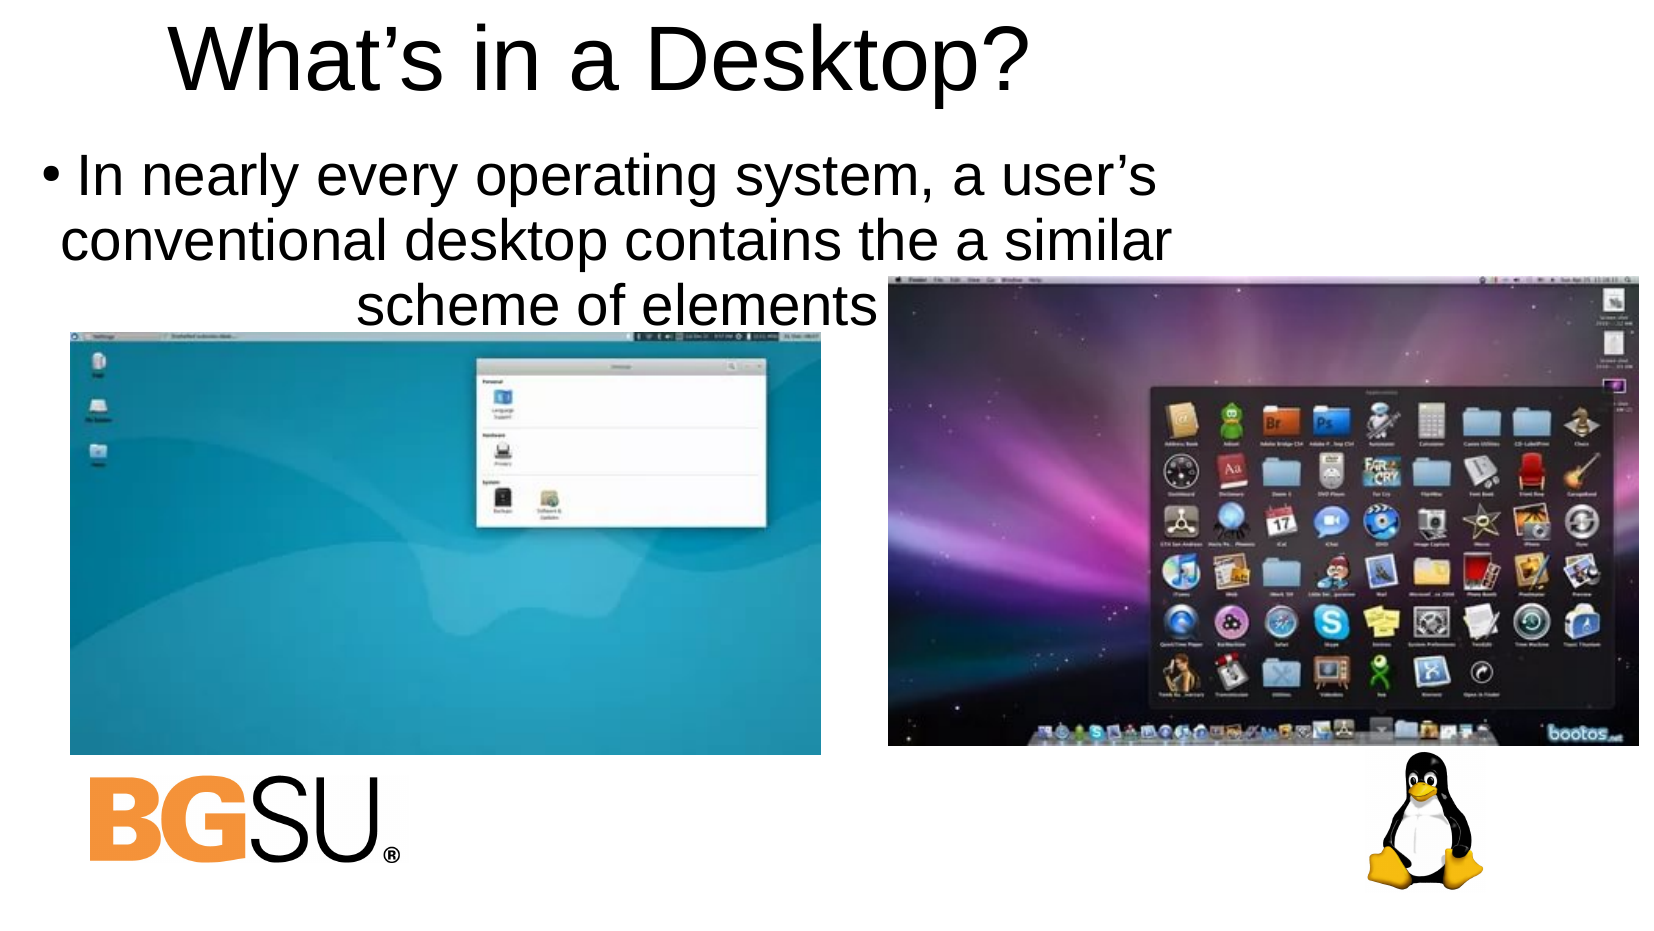

What’s in a Desktop?
In nearly every operating system, a user’s conventional desktop contains the a similar scheme of elements